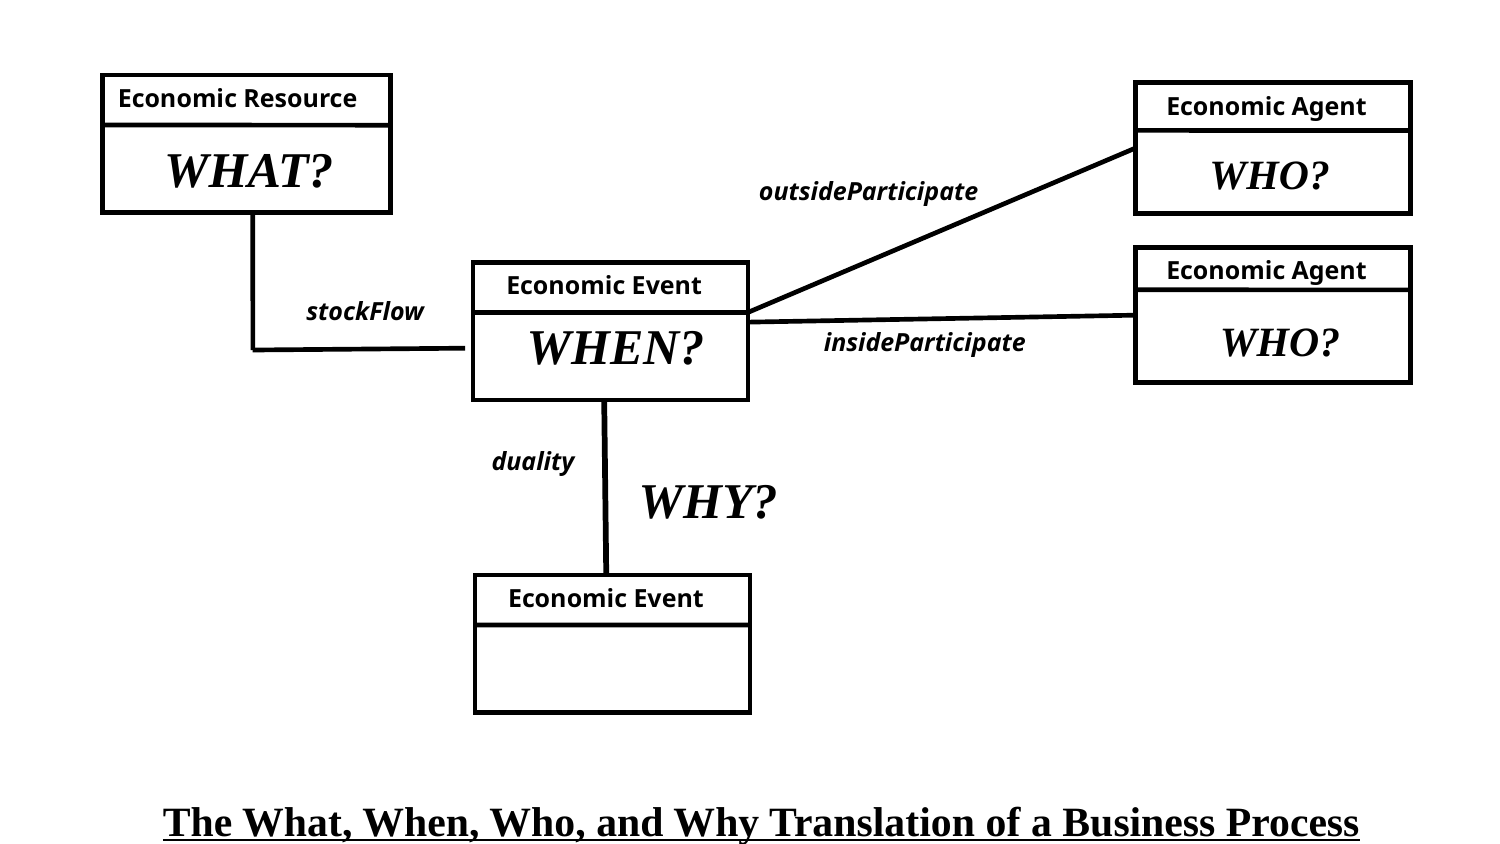

Economic Resource
Economic Agent
WHAT?
WHO?
outsideParticipate
Economic Agent
Economic Event
stockFlow
WHEN?
WHO?
insideParticipate
duality
WHY?
Economic Event
The What, When, Who, and Why Translation of a Business Process